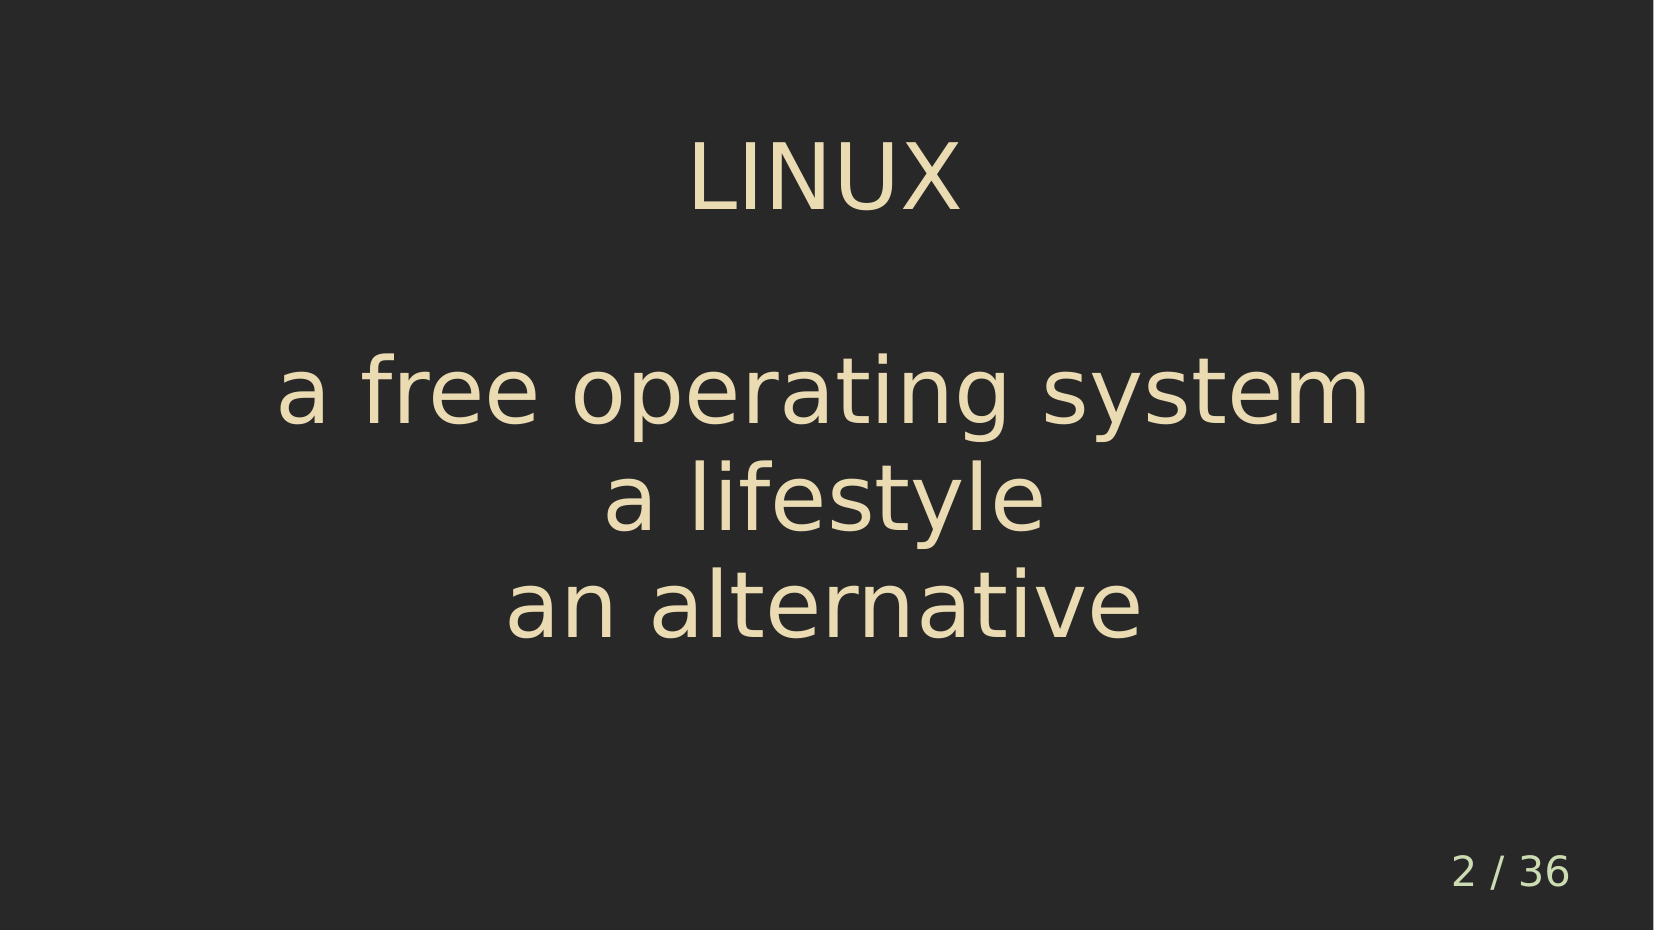

LINUX
a free operating system
a lifestyle
an alternative
2